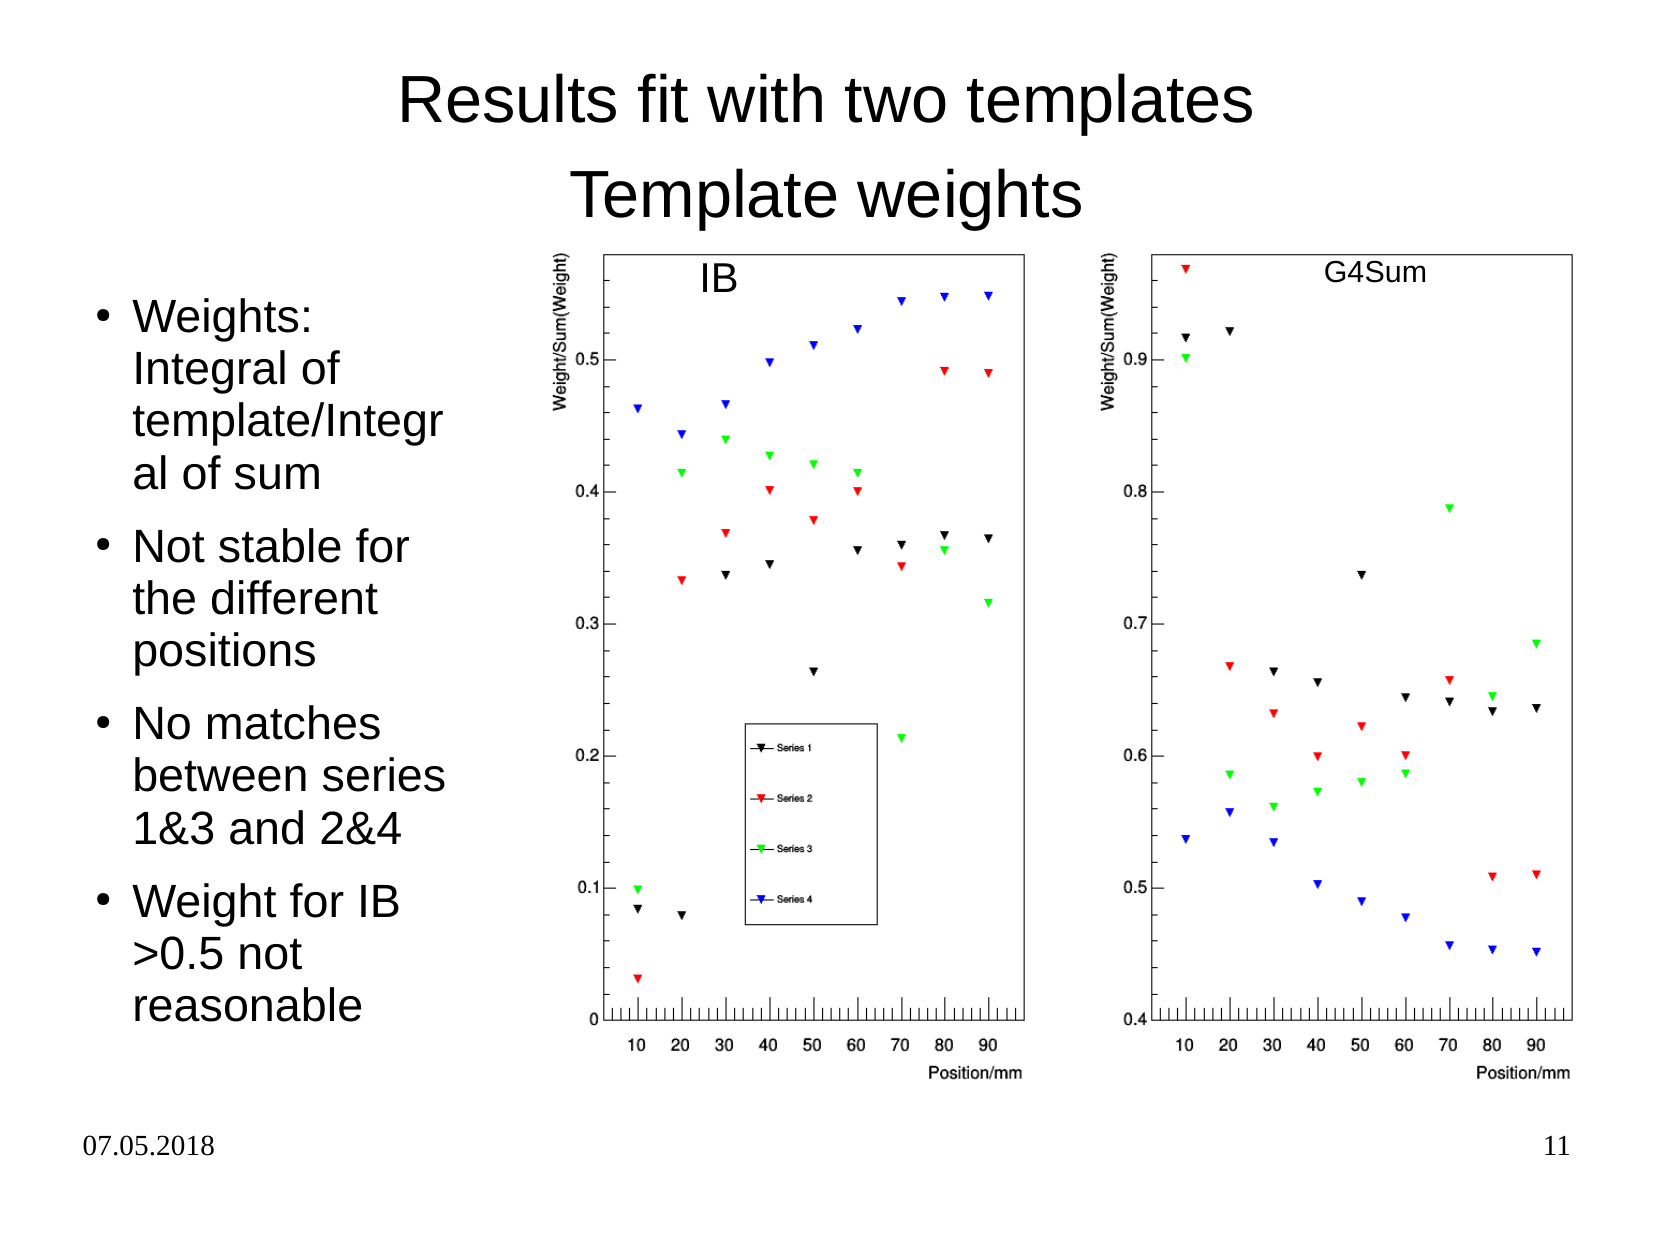

# Results fit with two templates
Template weights
IB
G4Sum
Weights: Integral of template/Integral of sum
Not stable for the different positions
No matches between series 1&3 and 2&4
Weight for IB >0.5 not reasonable
07.05.2018
11